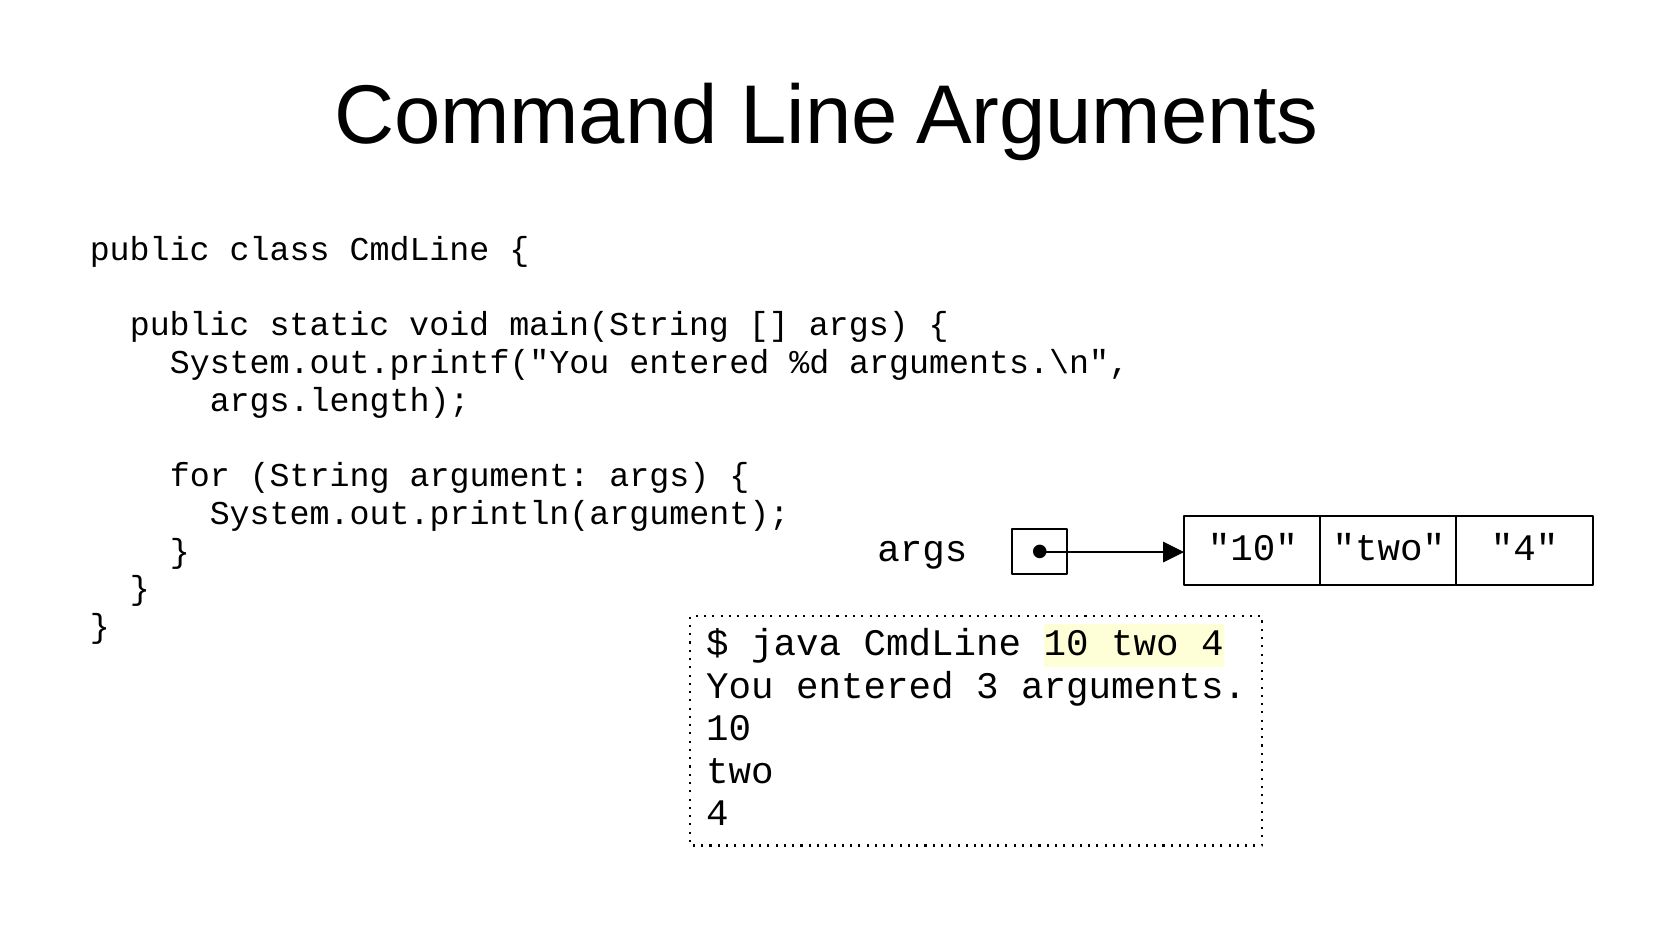

# Command Line Arguments
public class CmdLine {
 public static void main(String [] args) {
 System.out.printf("You entered %d arguments.\n",
 args.length);
 for (String argument: args) {
 System.out.println(argument);
 }
 }
}
"10"
"two"
"4"
args
•
$ java CmdLine 10 two 4
You entered 3 arguments.
10
two
4